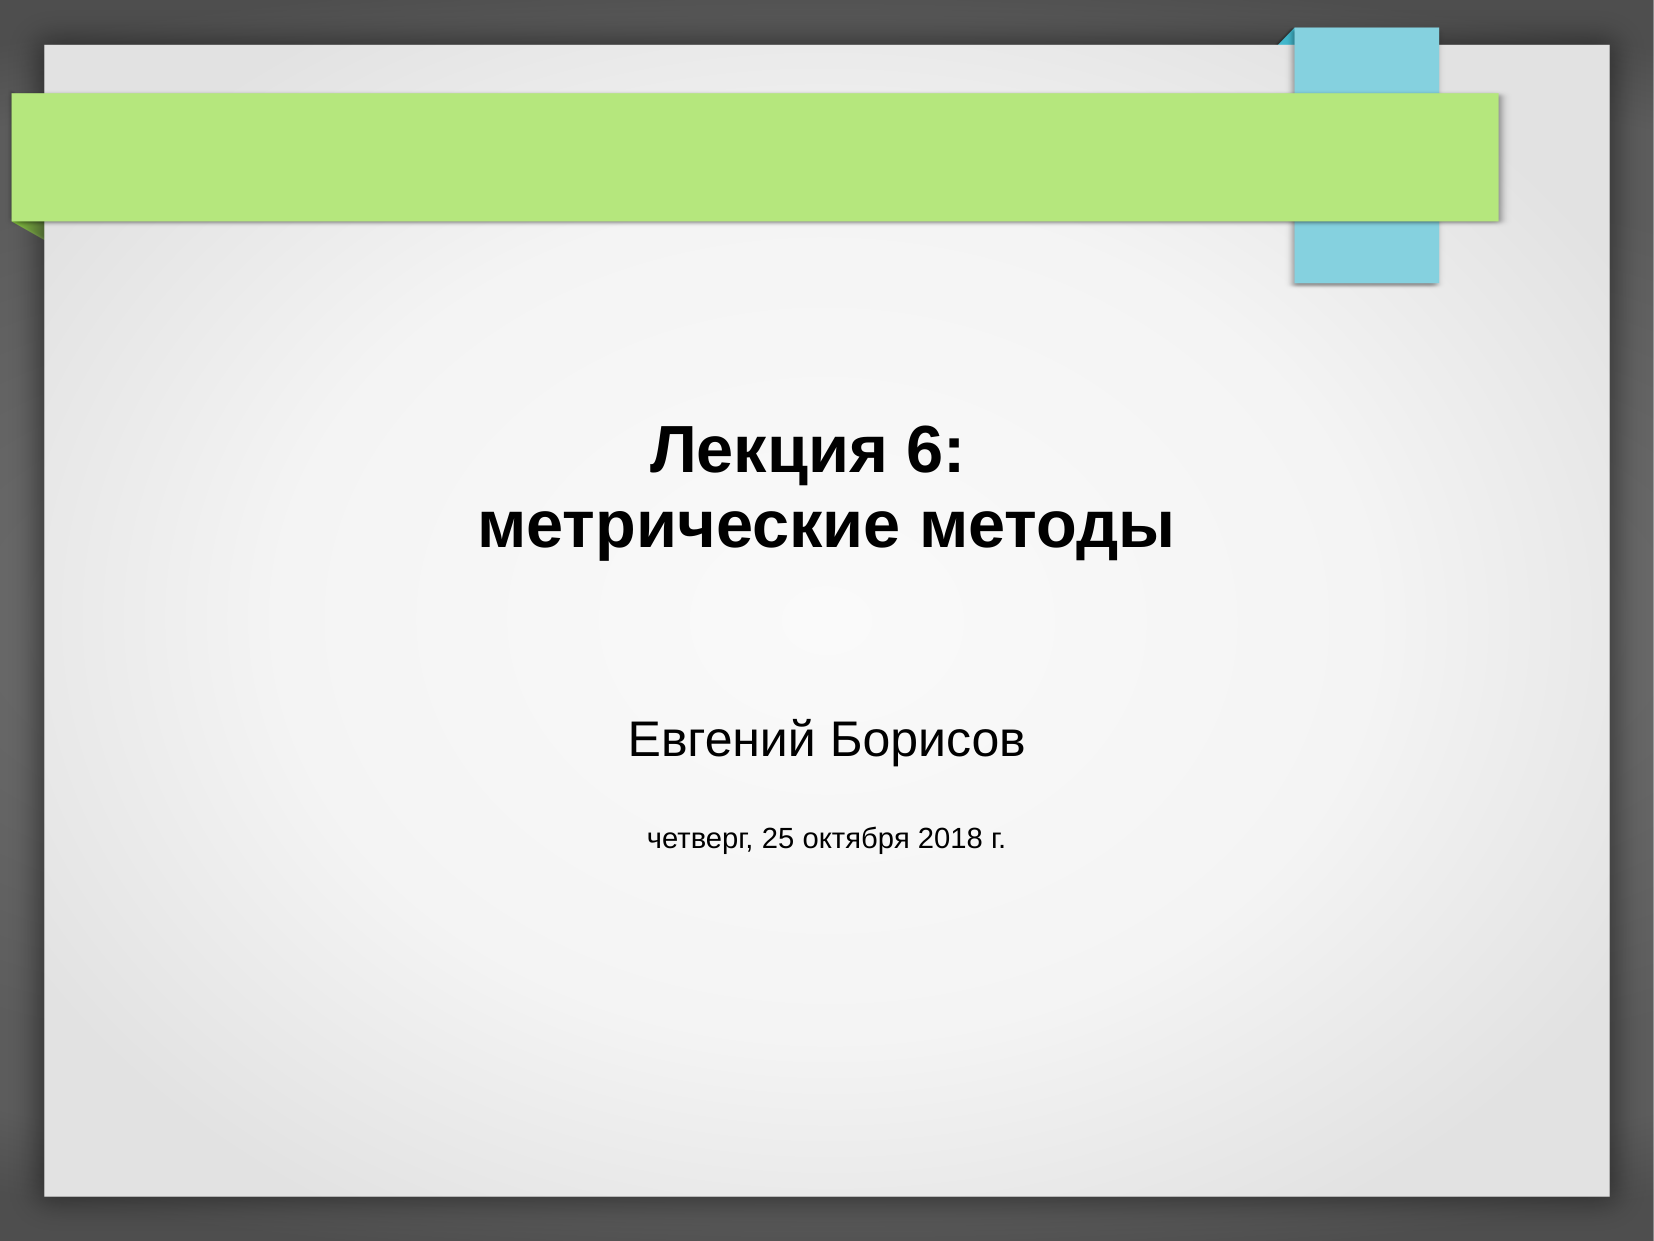

# Лекция 6:
метрические методы
Евгений Борисов
четверг, 25 октября 2018 г.